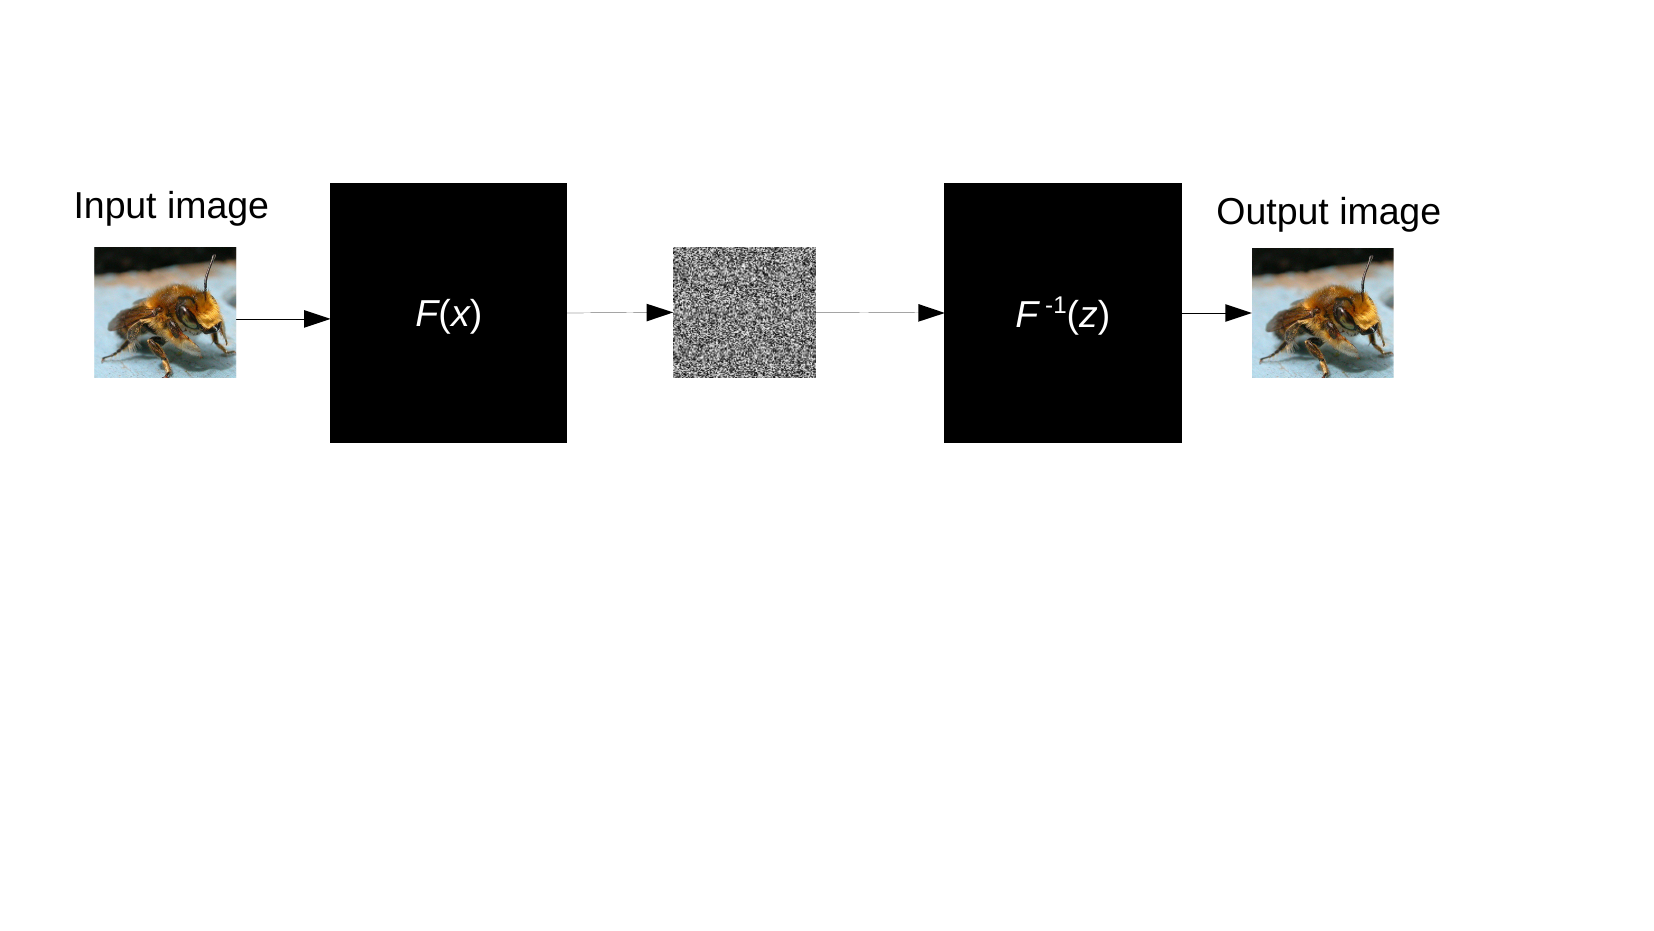

Input image
F(x)
F -1(z)
Output image
Encoder